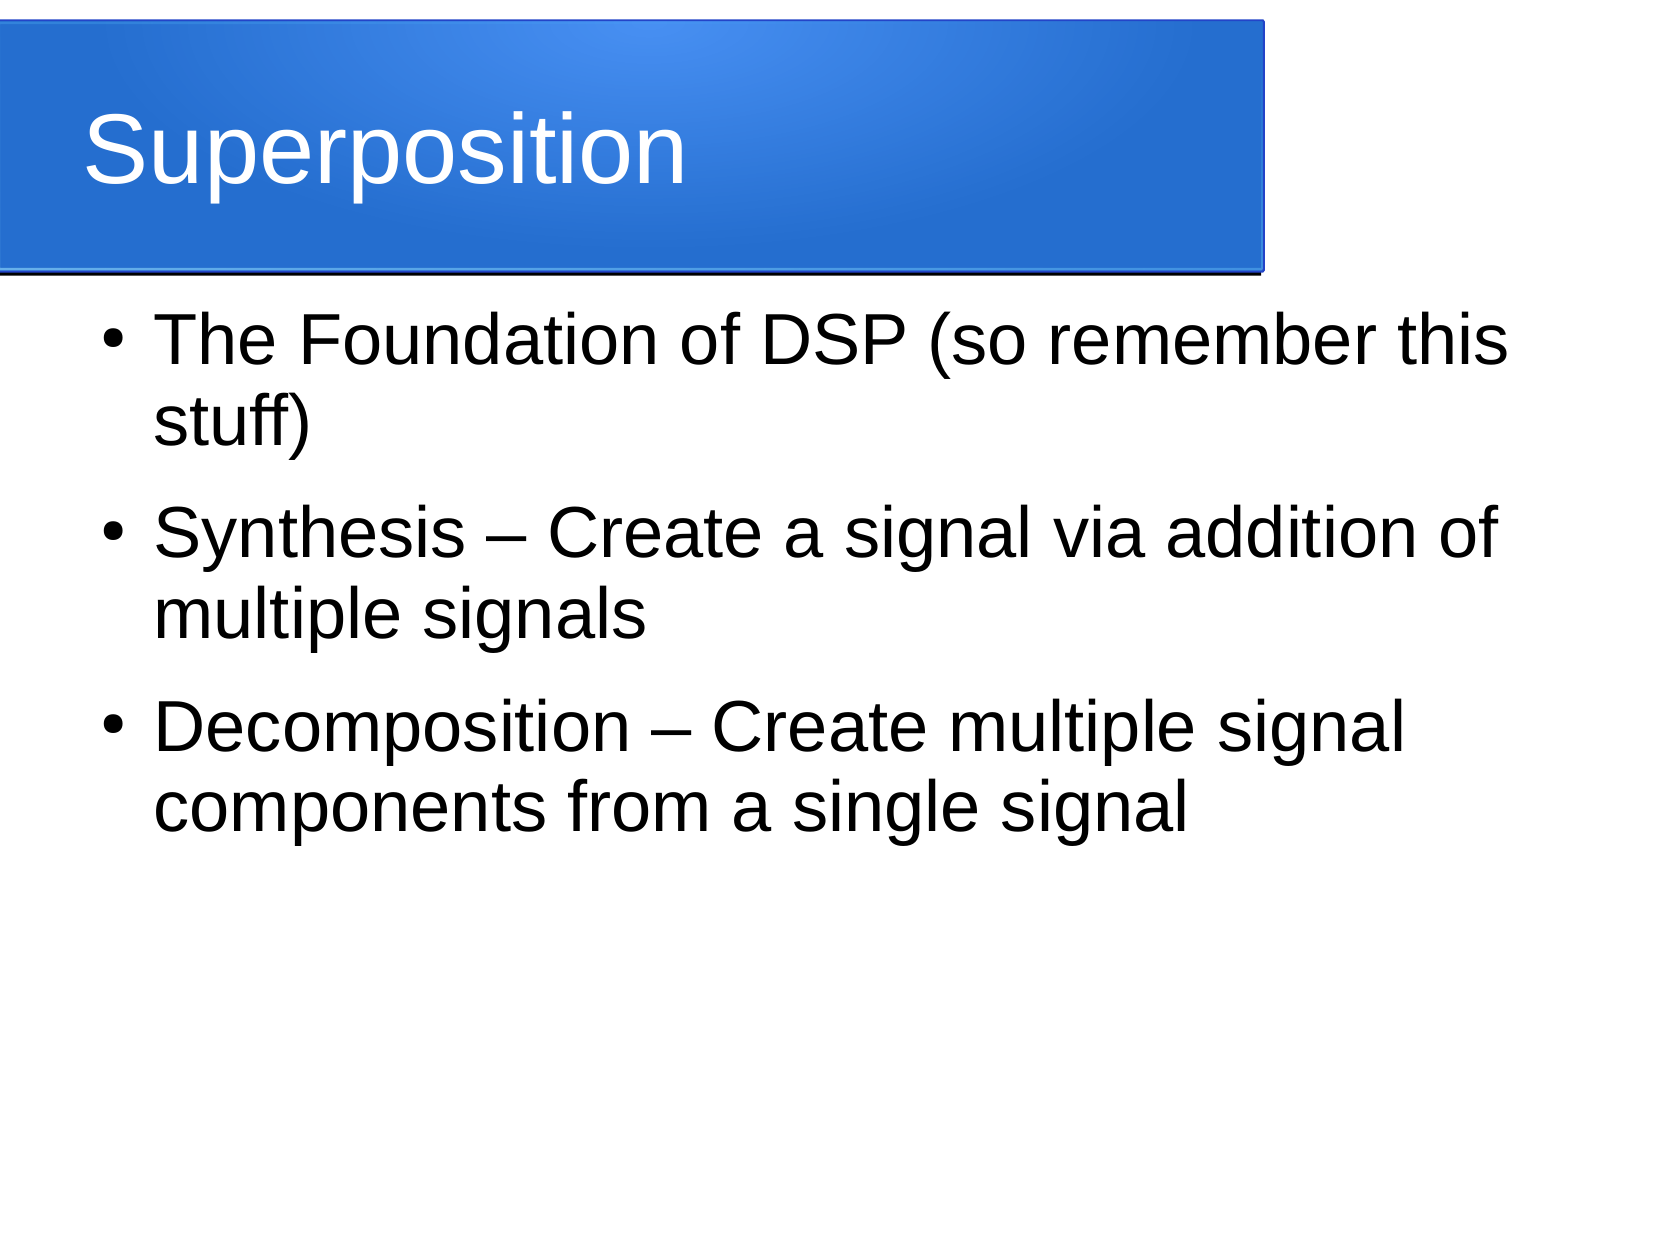

# Superposition
The Foundation of DSP (so remember this stuff)
Synthesis – Create a signal via addition of multiple signals
Decomposition – Create multiple signal components from a single signal